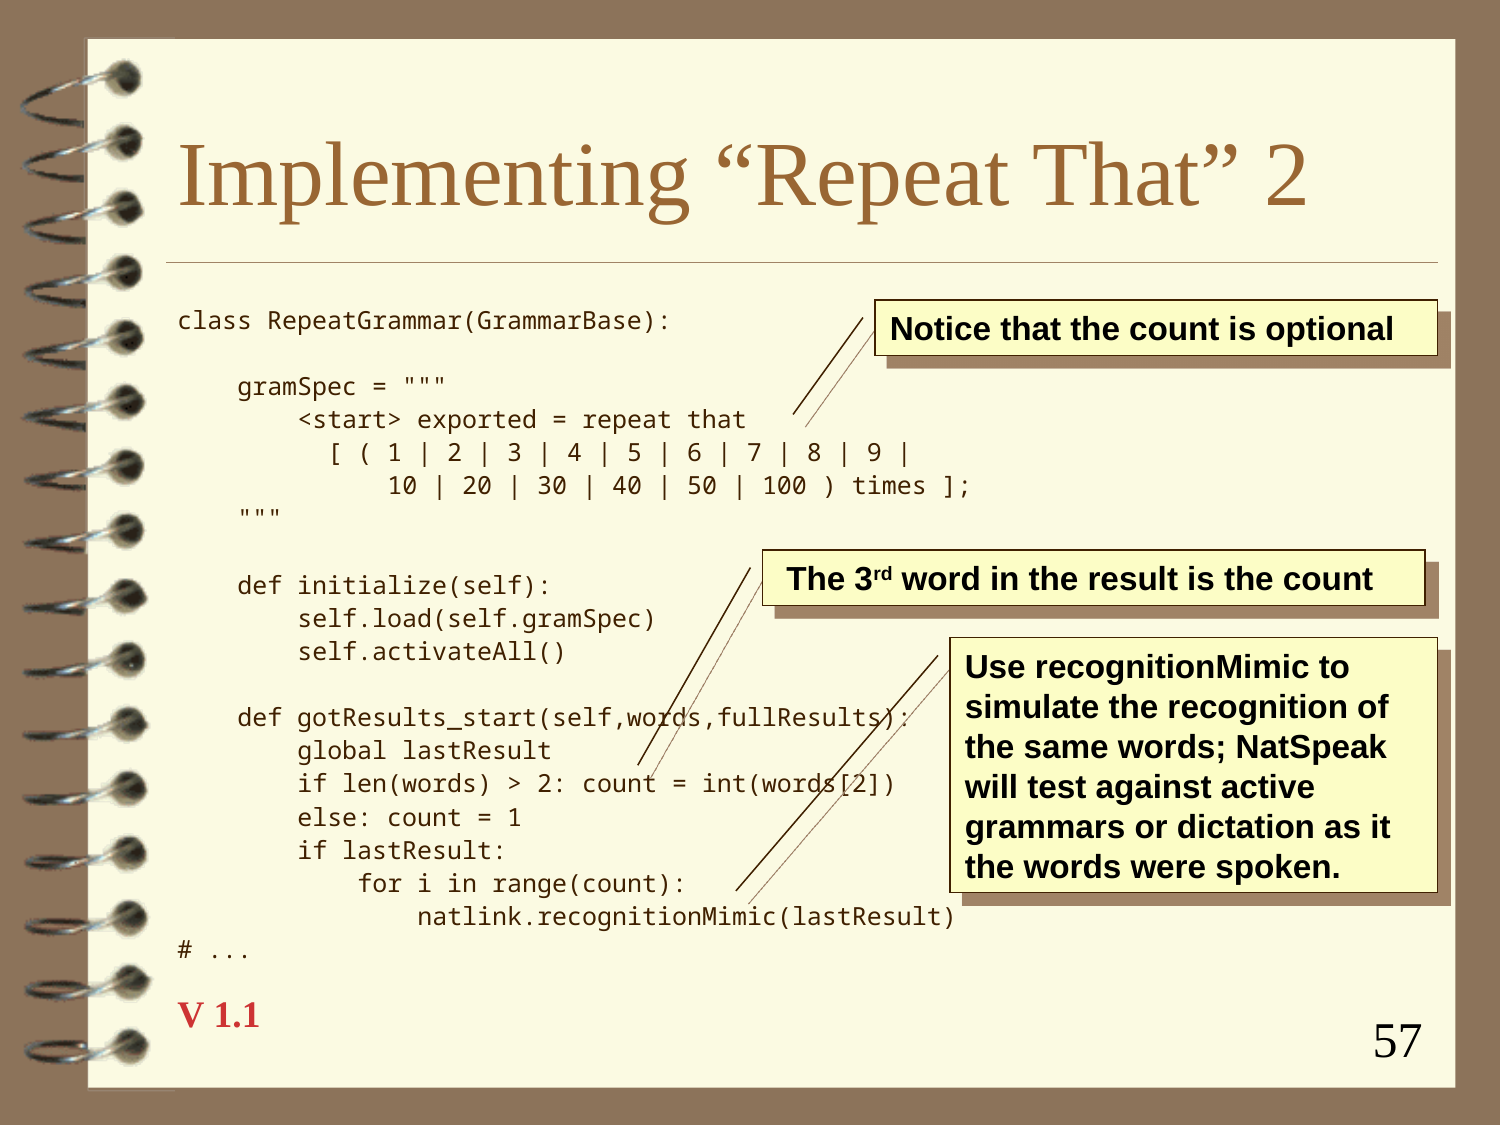

# Implementing “Repeat That” 2
class RepeatGrammar(GrammarBase):
 gramSpec = """
 <start> exported = repeat that
 [ ( 1 | 2 | 3 | 4 | 5 | 6 | 7 | 8 | 9 |
 10 | 20 | 30 | 40 | 50 | 100 ) times ];
 """
 def initialize(self):
 self.load(self.gramSpec)
 self.activateAll()
 def gotResults_start(self,words,fullResults):
 global lastResult
 if len(words) > 2: count = int(words[2])
 else: count = 1
 if lastResult:
 for i in range(count):
 natlink.recognitionMimic(lastResult)
# ...
Notice that the count is optional
 The 3rd word in the result is the count
Use recognitionMimic to simulate the recognition of the same words; NatSpeak will test against active grammars or dictation as it the words were spoken.
V 1.1
57